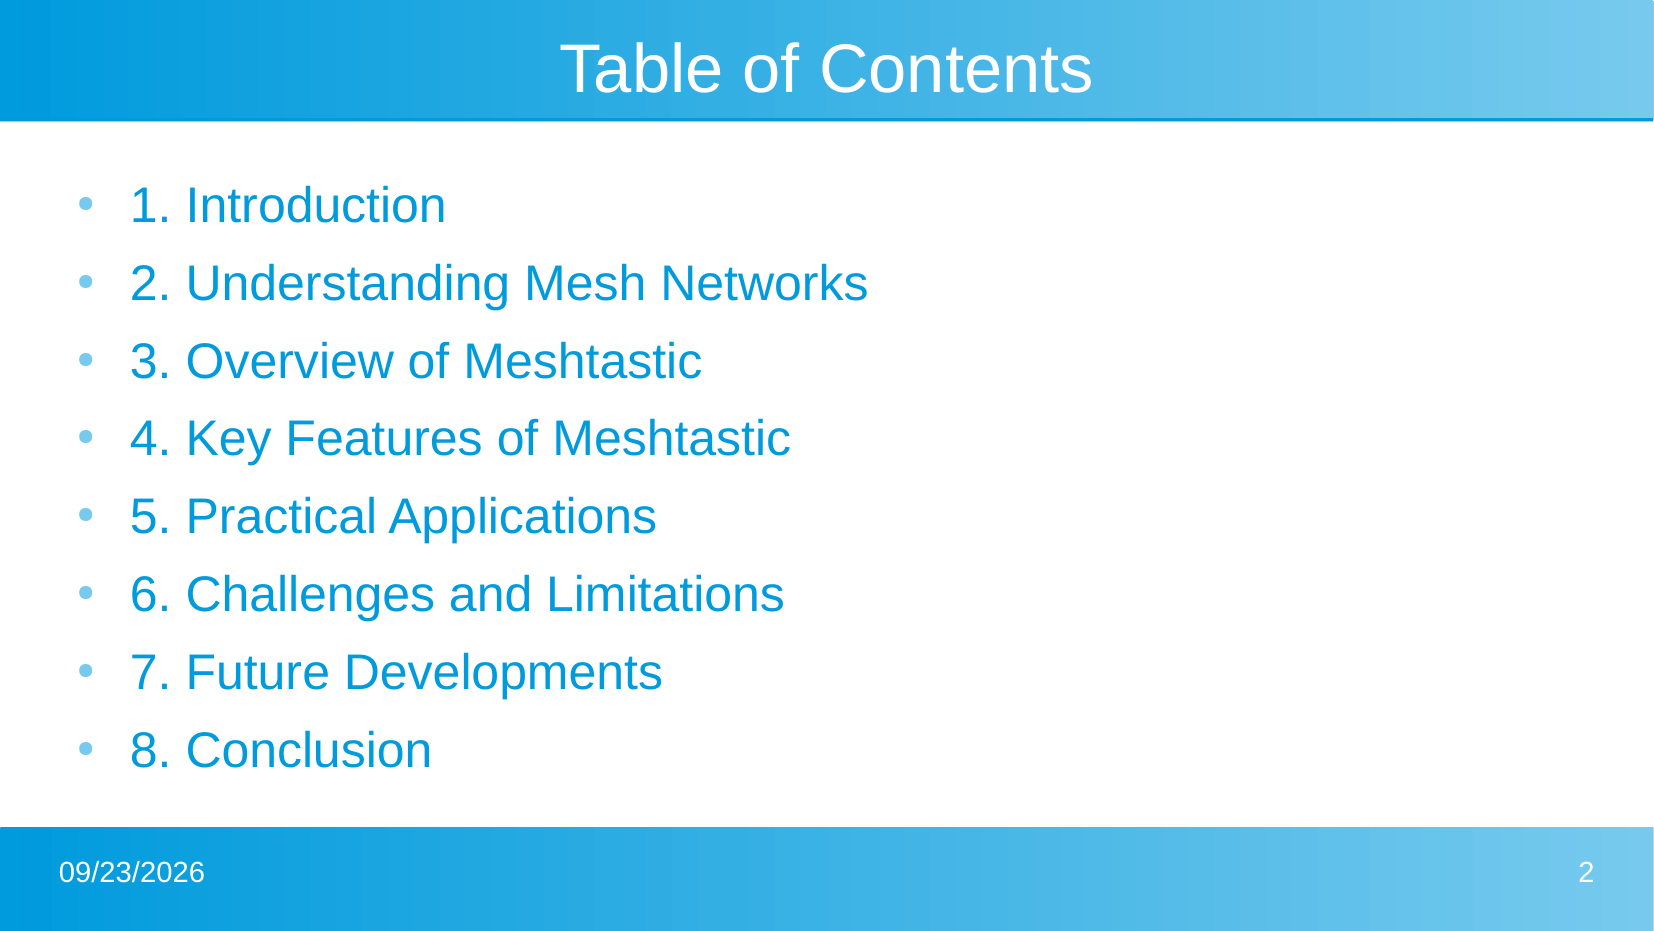

# Table of Contents
1. Introduction
2. Understanding Mesh Networks
3. Overview of Meshtastic
4. Key Features of Meshtastic
5. Practical Applications
6. Challenges and Limitations
7. Future Developments
8. Conclusion
2